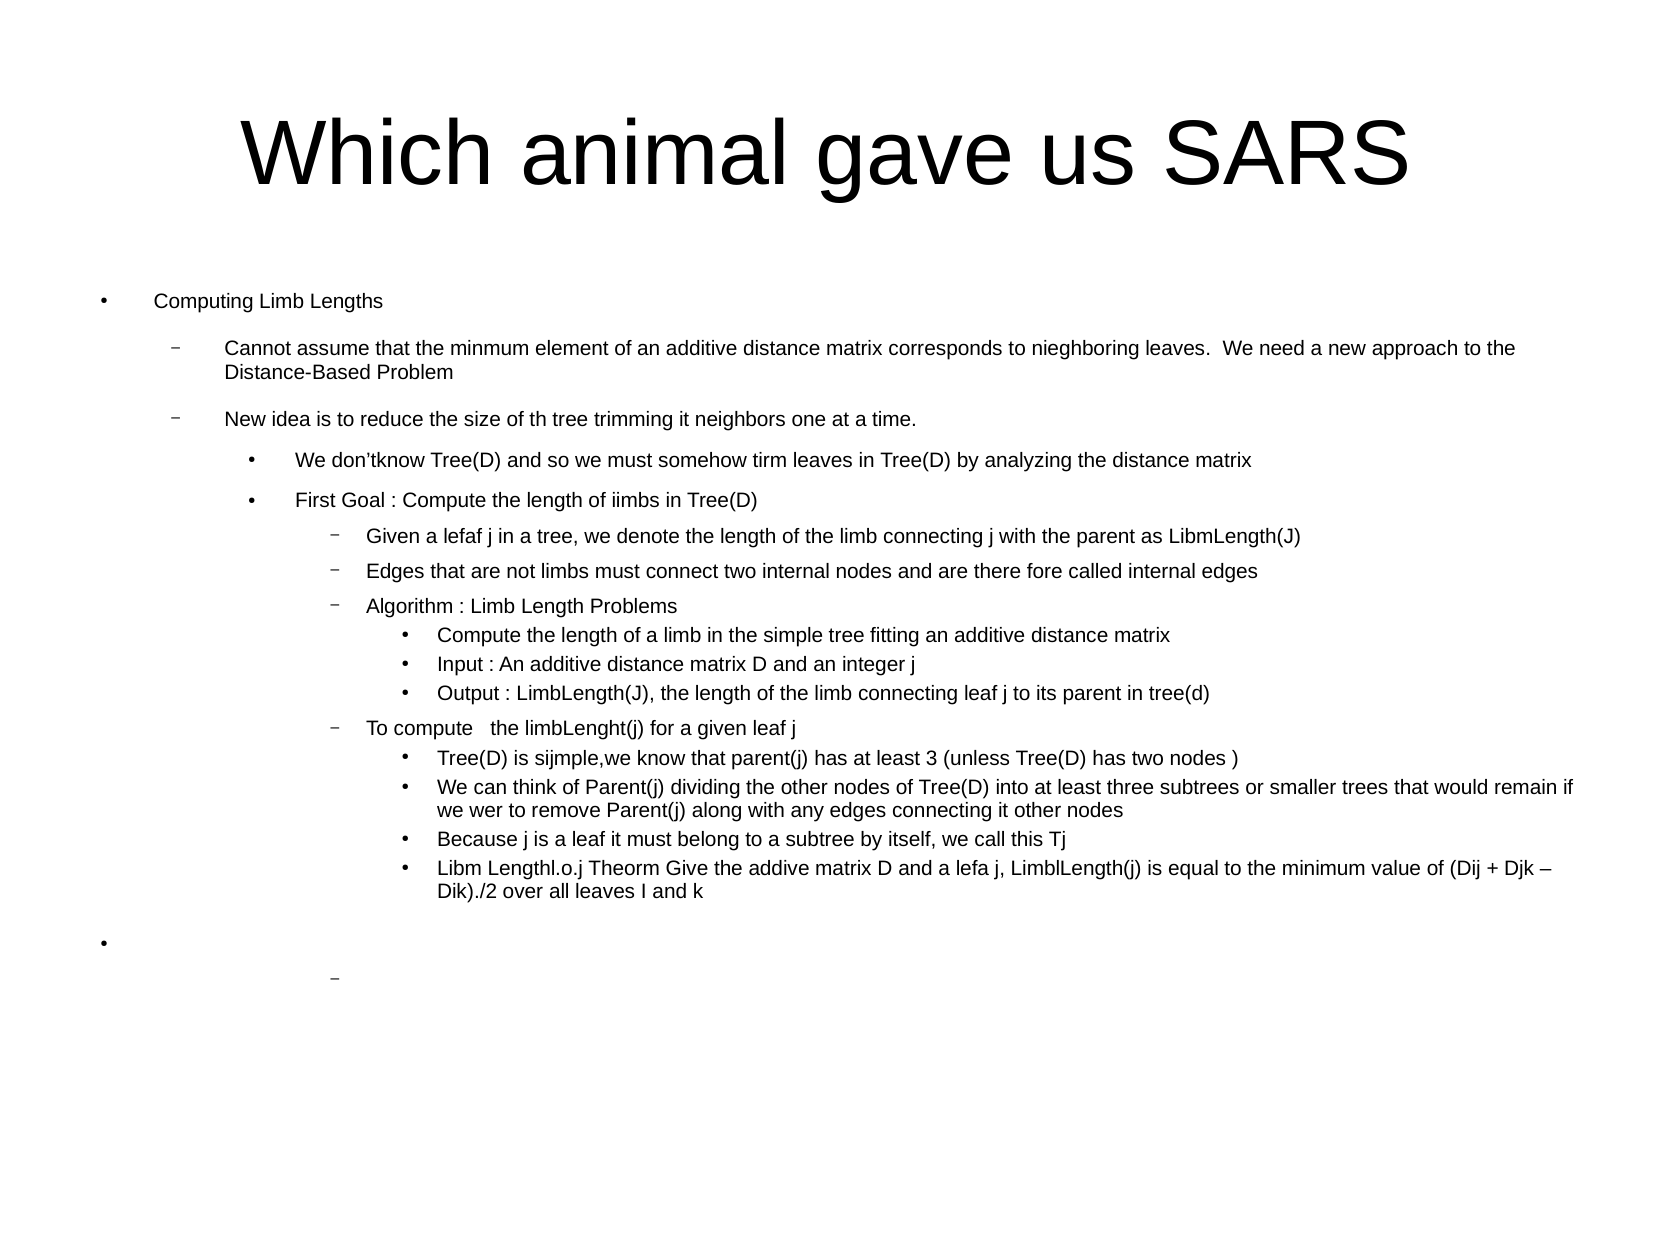

# Which animal gave us SARS
Computing Limb Lengths
Cannot assume that the minmum element of an additive distance matrix corresponds to nieghboring leaves. We need a new approach to the Distance-Based Problem
New idea is to reduce the size of th tree trimming it neighbors one at a time.
We don’tknow Tree(D) and so we must somehow tirm leaves in Tree(D) by analyzing the distance matrix
First Goal : Compute the length of iimbs in Tree(D)
Given a lefaf j in a tree, we denote the length of the limb connecting j with the parent as LibmLength(J)
Edges that are not limbs must connect two internal nodes and are there fore called internal edges
Algorithm : Limb Length Problems
Compute the length of a limb in the simple tree fitting an additive distance matrix
Input : An additive distance matrix D and an integer j
Output : LimbLength(J), the length of the limb connecting leaf j to its parent in tree(d)
To compute the limbLenght(j) for a given leaf j
Tree(D) is sijmple,we know that parent(j) has at least 3 (unless Tree(D) has two nodes )
We can think of Parent(j) dividing the other nodes of Tree(D) into at least three subtrees or smaller trees that would remain if we wer to remove Parent(j) along with any edges connecting it other nodes
Because j is a leaf it must belong to a subtree by itself, we call this Tj
Libm Lengthl.o.j Theorm Give the addive matrix D and a lefa j, LimblLength(j) is equal to the minimum value of (Dij + Djk – Dik)./2 over all leaves I and k